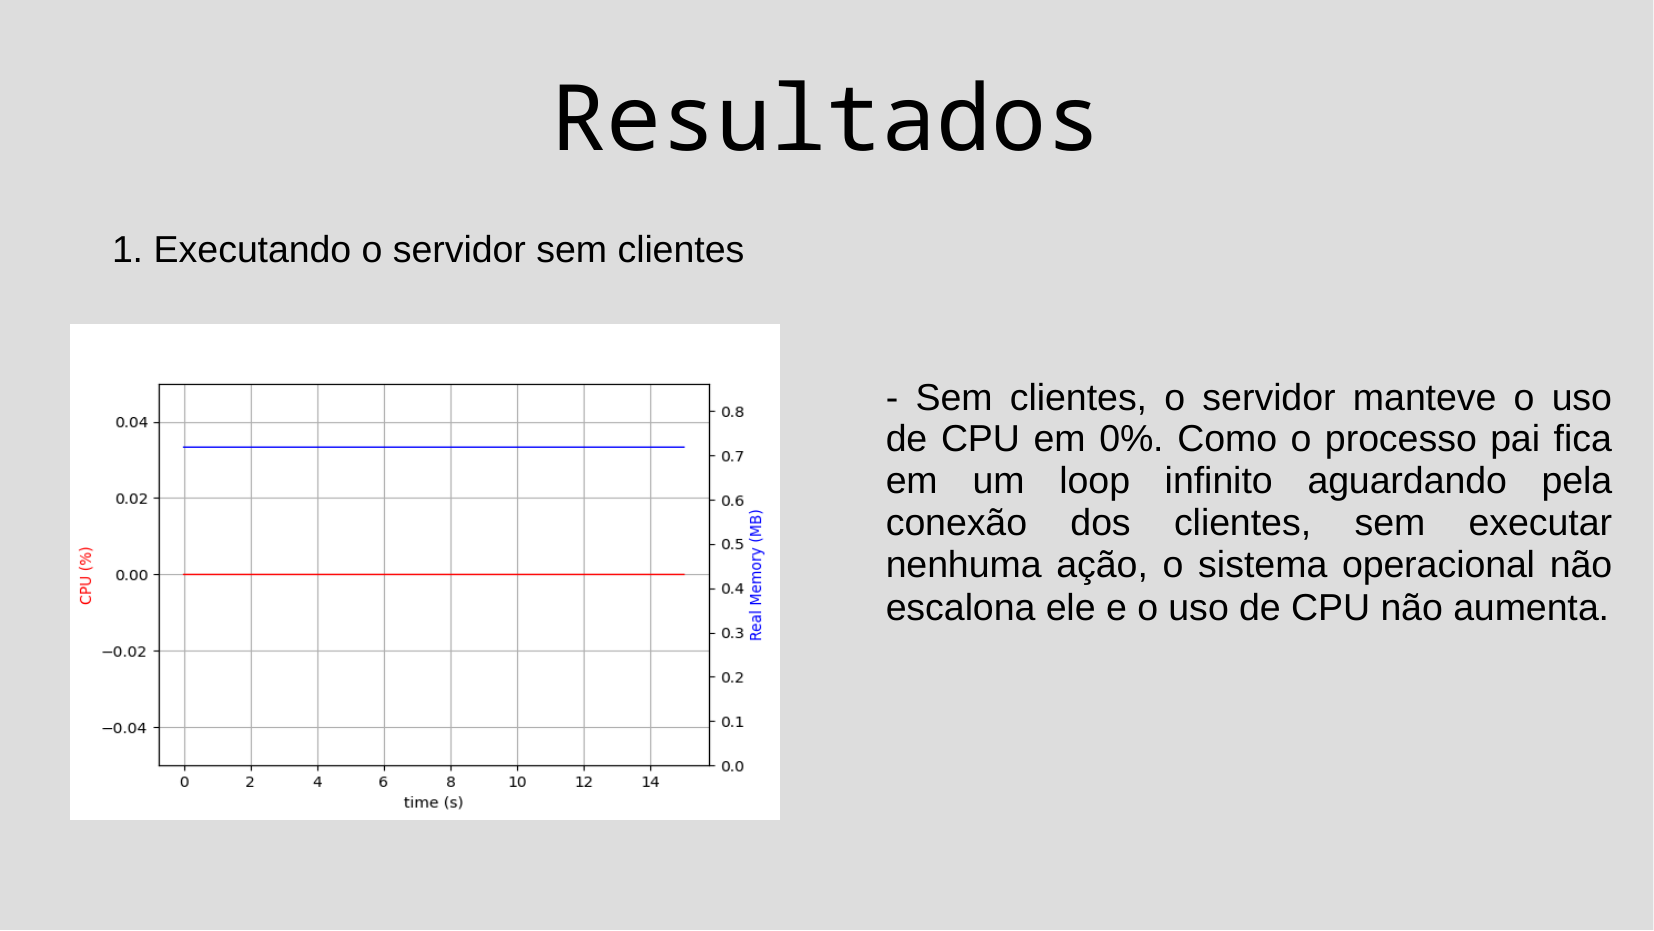

# Resultados
1. Executando o servidor sem clientes
- Sem clientes, o servidor manteve o uso de CPU em 0%. Como o processo pai fica em um loop infinito aguardando pela conexão dos clientes, sem executar nenhuma ação, o sistema operacional não escalona ele e o uso de CPU não aumenta.